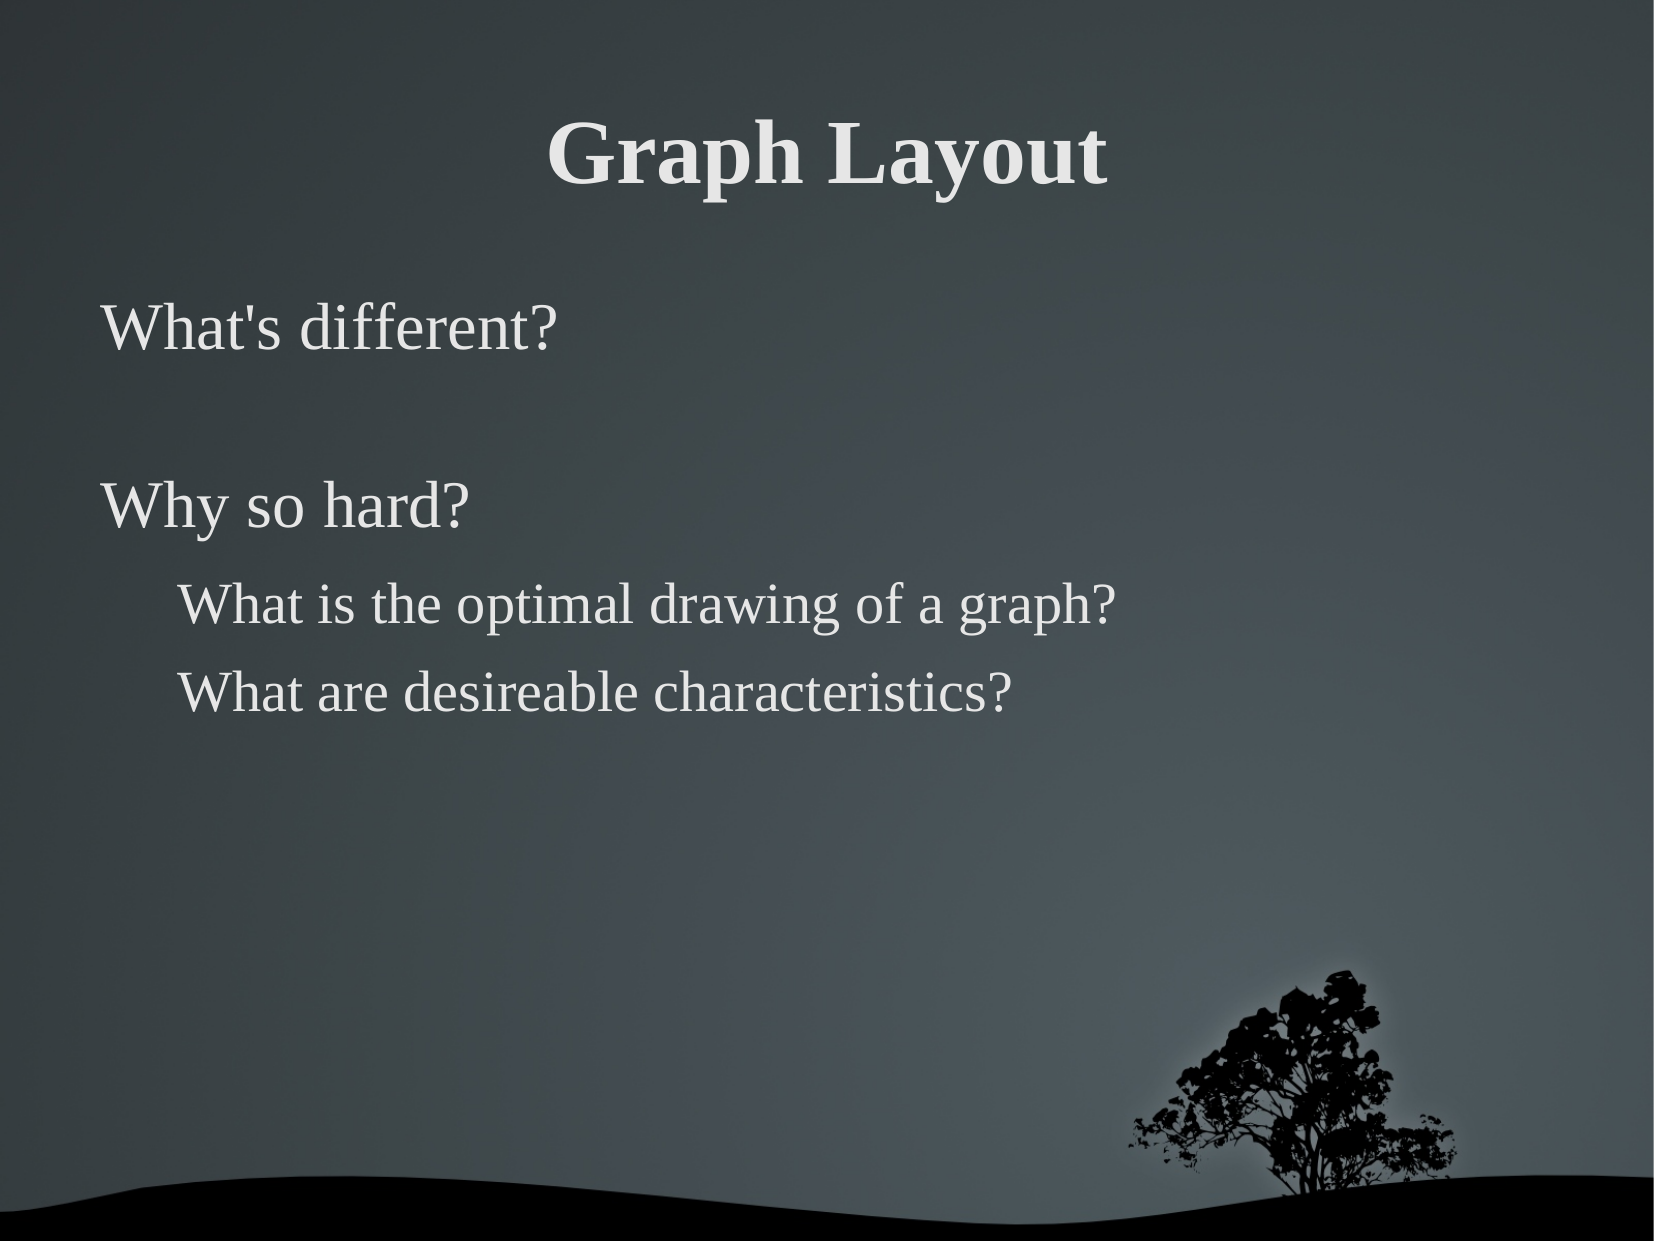

# Graph Layout
What's different?
Why so hard?
What is the optimal drawing of a graph?
What are desireable characteristics?